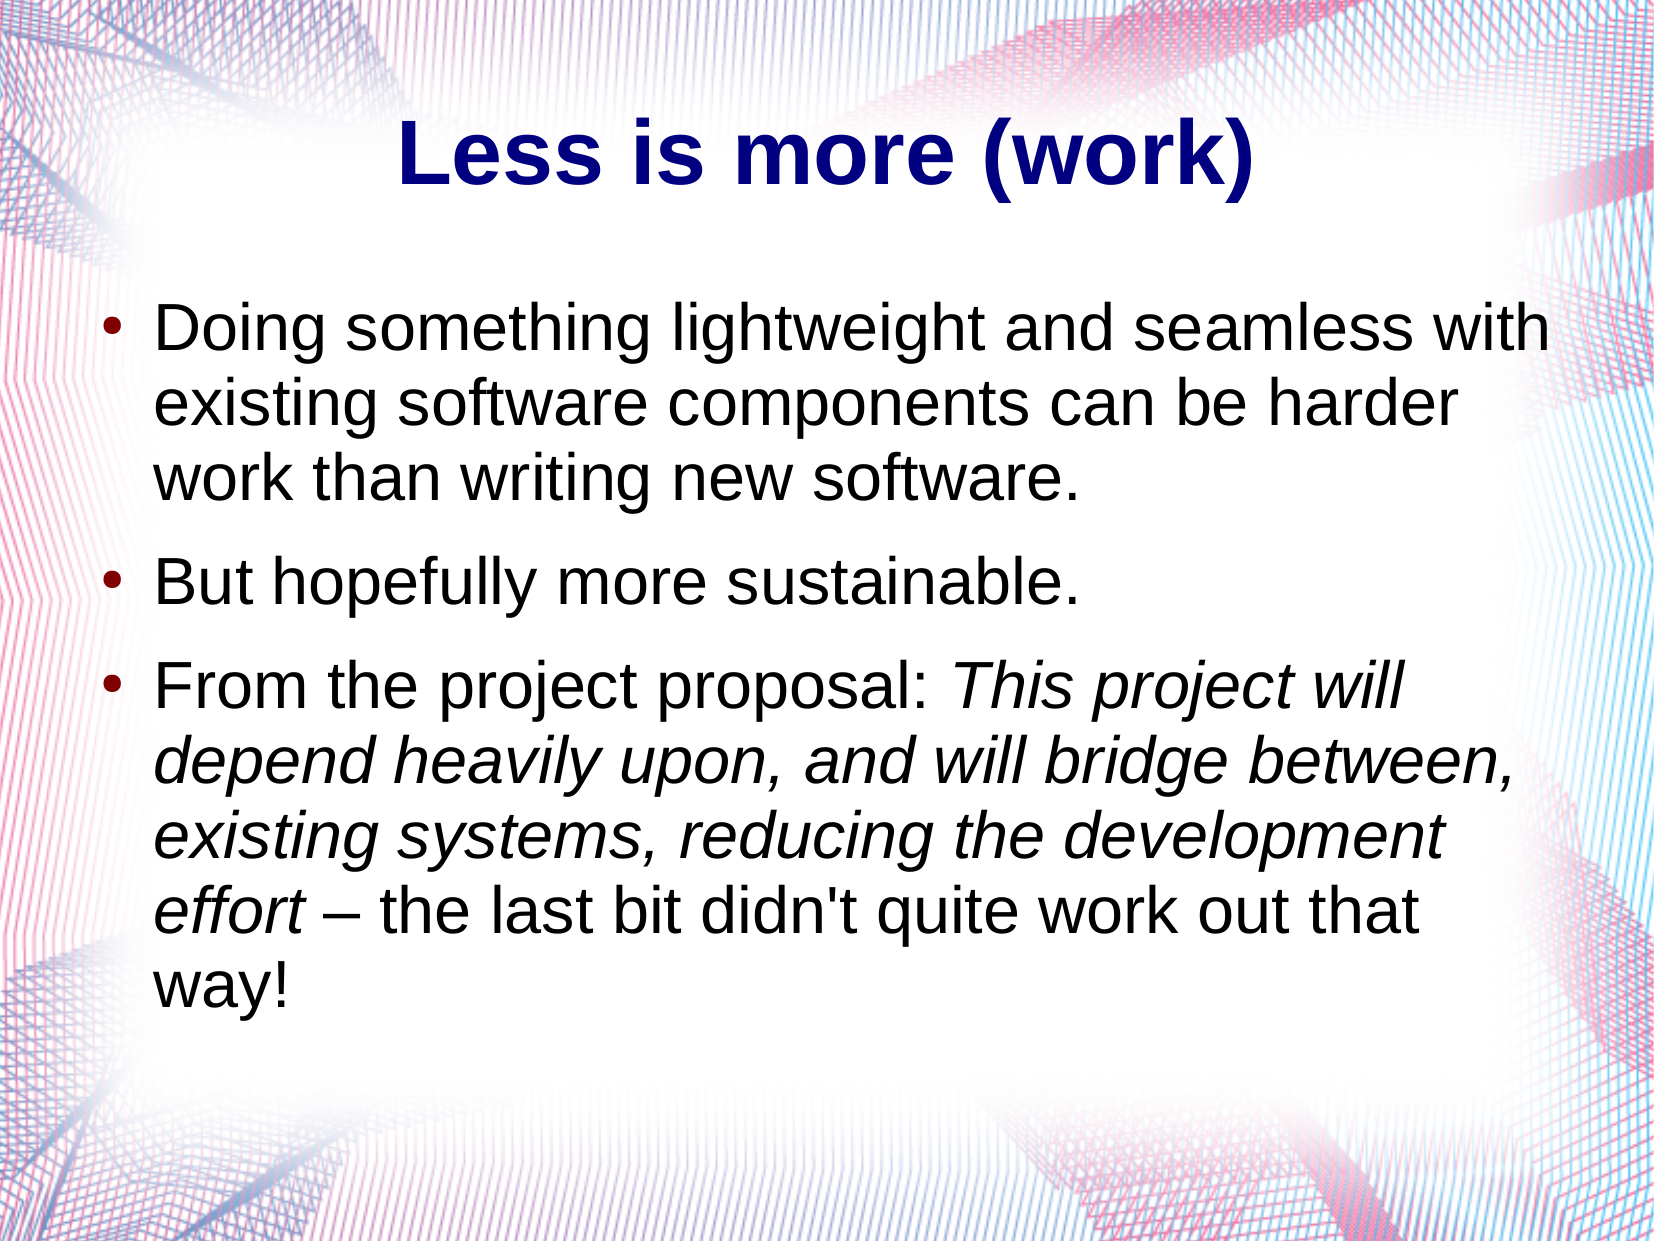

# Less is more (work)
Doing something lightweight and seamless with existing software components can be harder work than writing new software.
But hopefully more sustainable.
From the project proposal: This project will depend heavily upon, and will bridge between, existing systems, reducing the development effort – the last bit didn't quite work out that way!